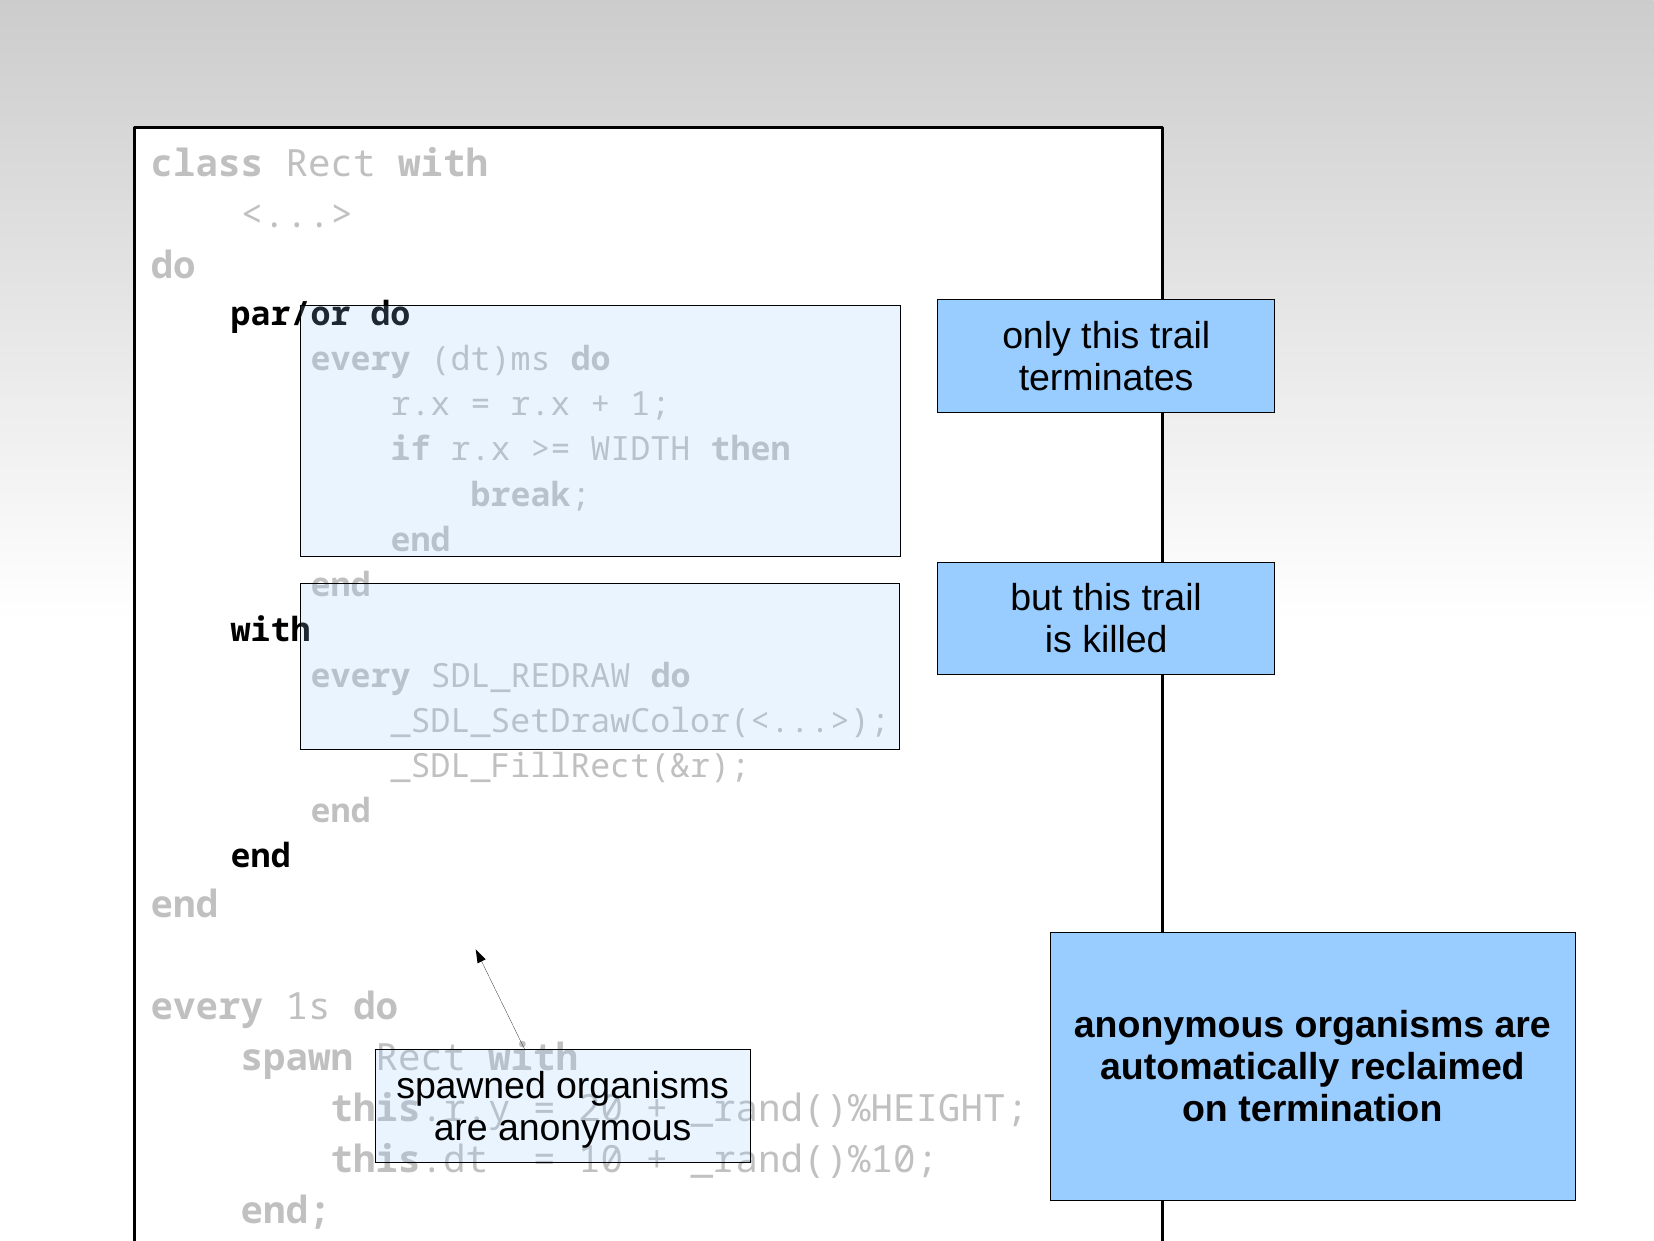

class Rect with
 <...>
do
 par/or do
 every (dt)ms do
 r.x = r.x + 1;
 if r.x >= WIDTH then
 break;
 end
 end
 with
 every SDL_REDRAW do
 _SDL_SetDrawColor(<...>);
 _SDL_FillRect(&r);
 end
 end
end
every 1s do
 spawn Rect with
 this.r.y = 20 + _rand()%HEIGHT;
 this.dt = 10 + _rand()%10;
 end;
end
only this trail
terminates
but this trail
is killed
anonymous organisms are
automatically reclaimed
on termination
spawned organisms
are anonymous